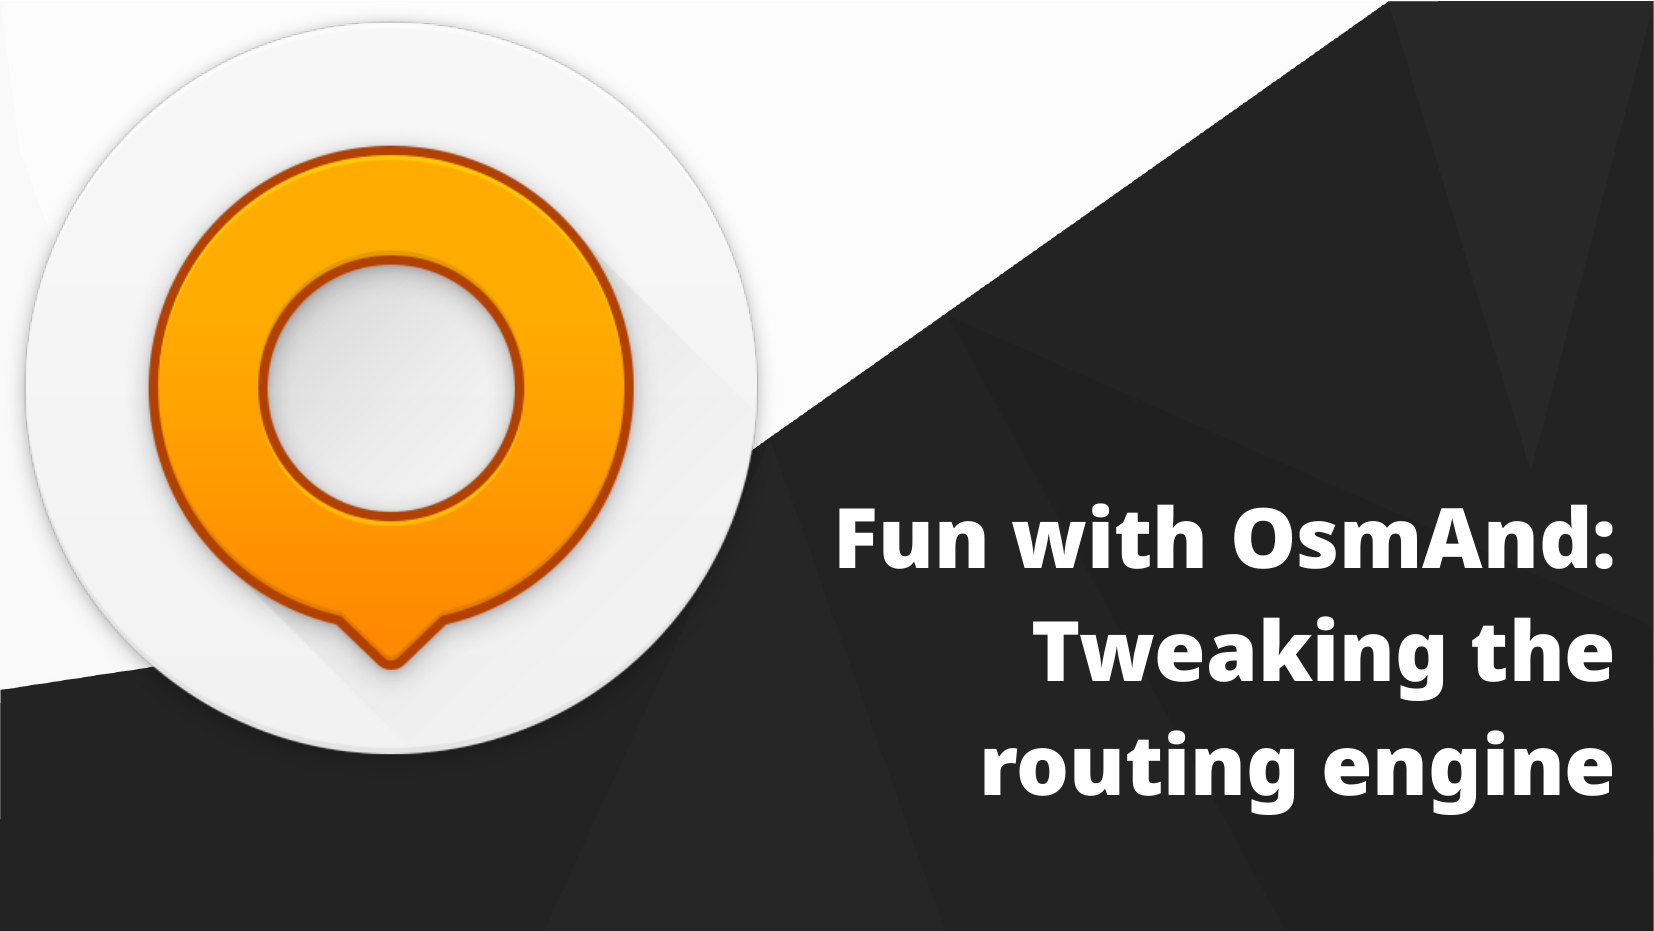

# Fun with OsmAnd: Tweaking the routing engine